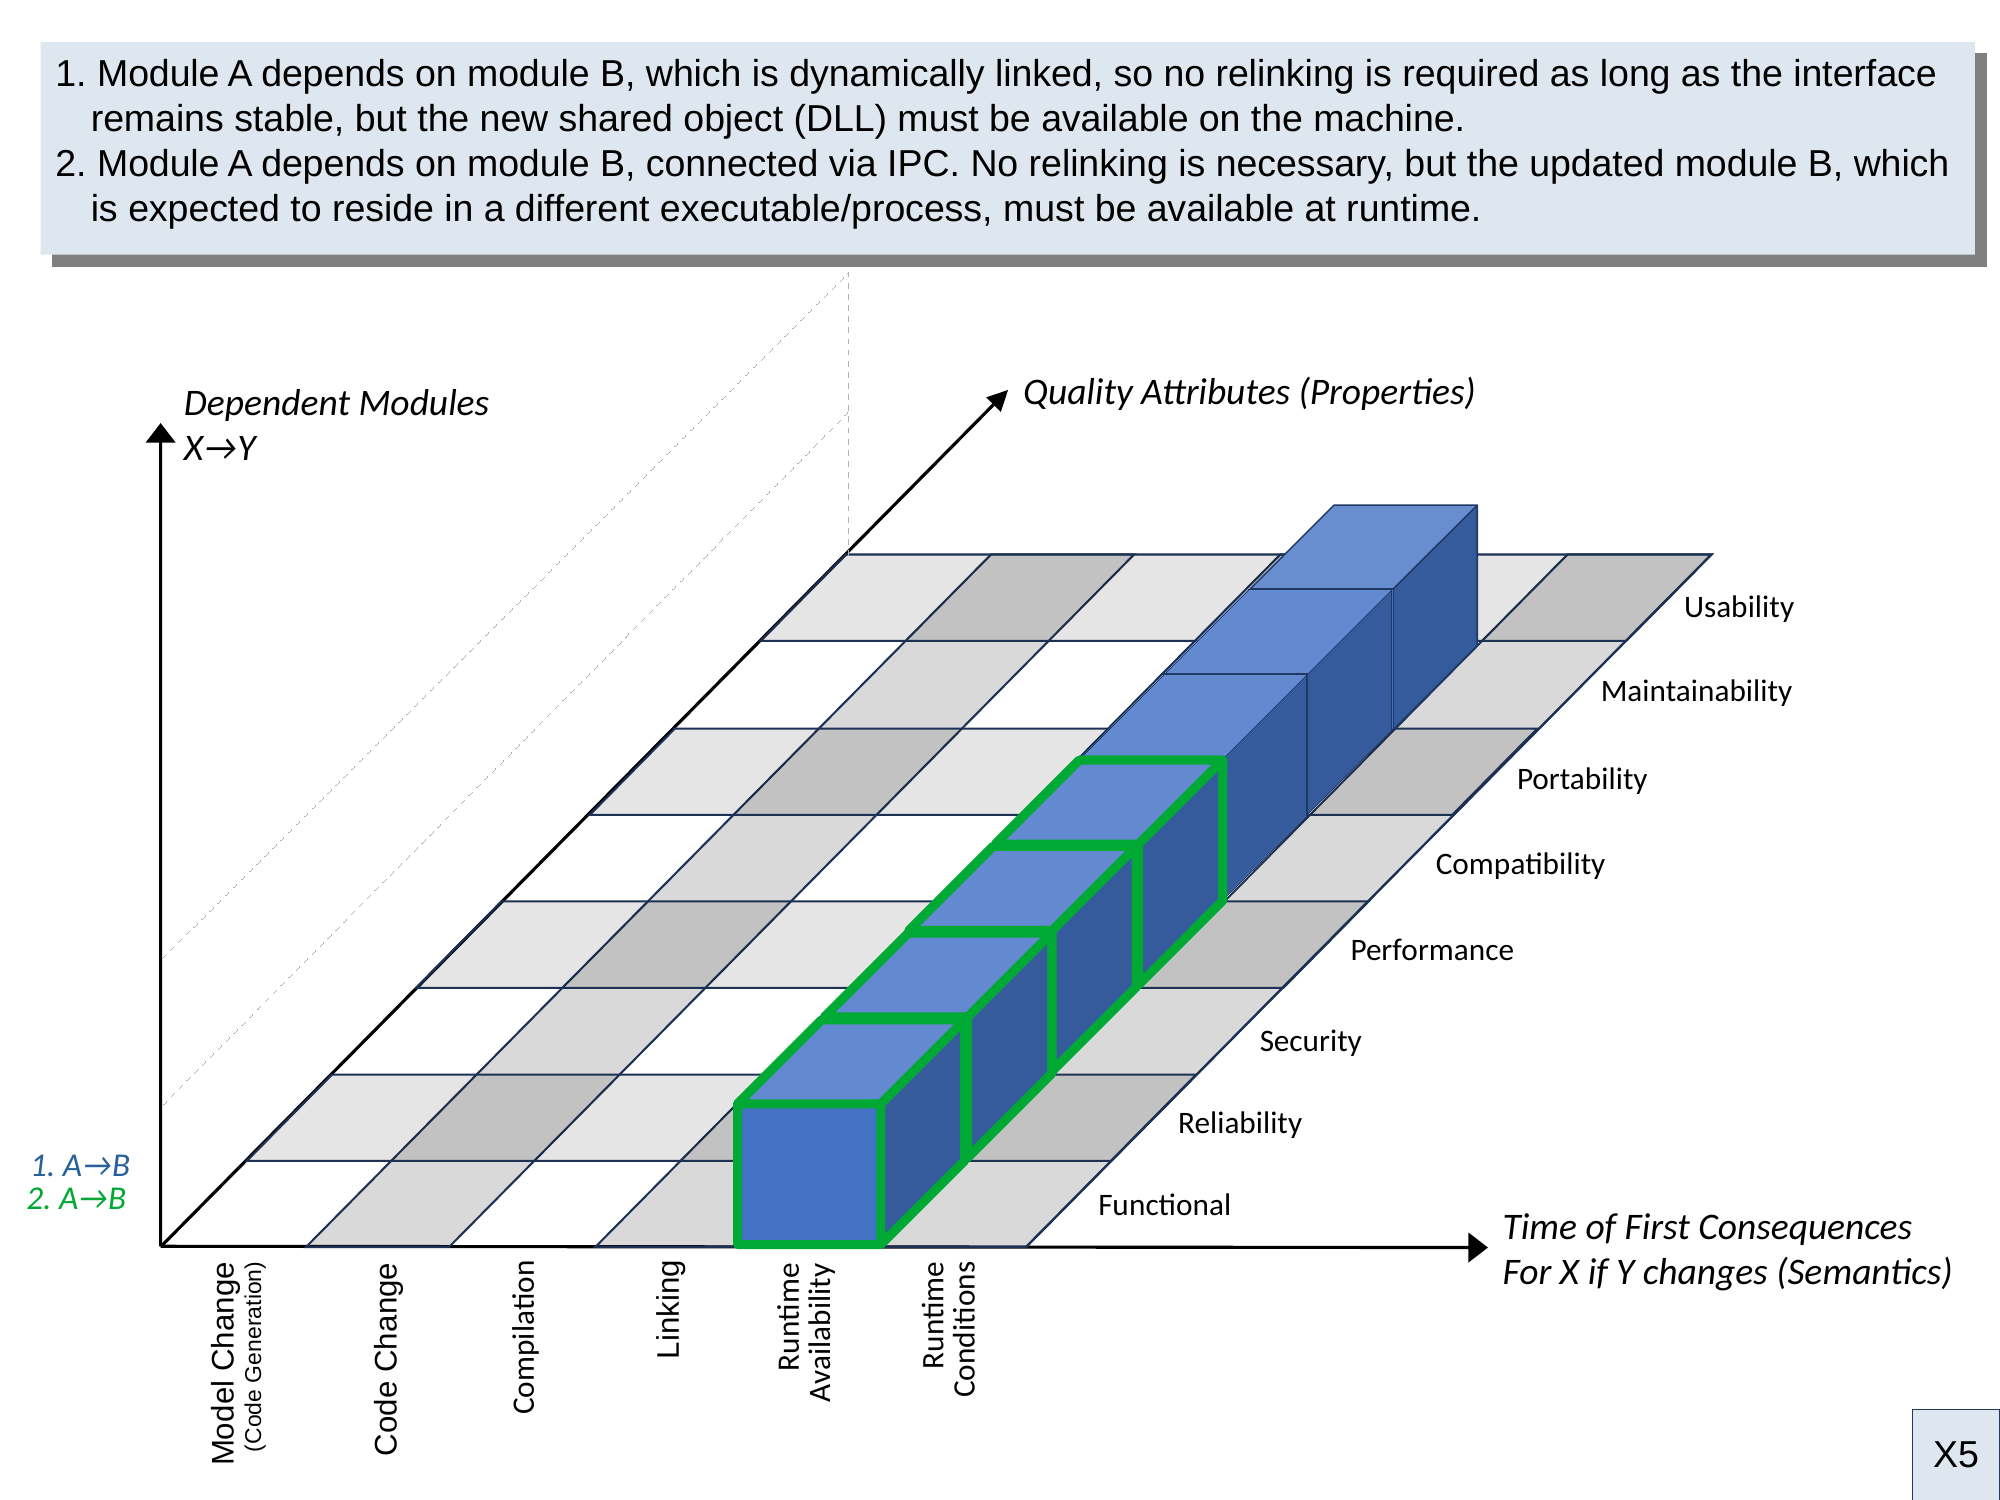

Module A depends on module B, which is dynamically linked, so no relinking is required as long as the interface remains stable, but the new shared object (DLL) must be available on the machine.
Module A depends on module B, connected via IPC. No relinking is necessary, but the updated module B, which is expected to reside in a different executable/process, must be available at runtime.
 Dependent Modules
 X→Y
Quality Attributes (Properties)
Usability
1. A→B
2. A→B
Maintainability
Portability
Compatibility
 Performance
Security
Reliability
Functional
Time of First Consequences
For X if Y changes (Semantics)
Runtime
Availability
Runtime
Conditions
Model Change
(Code Generation)
Linking
Code Change
Compilation
X5